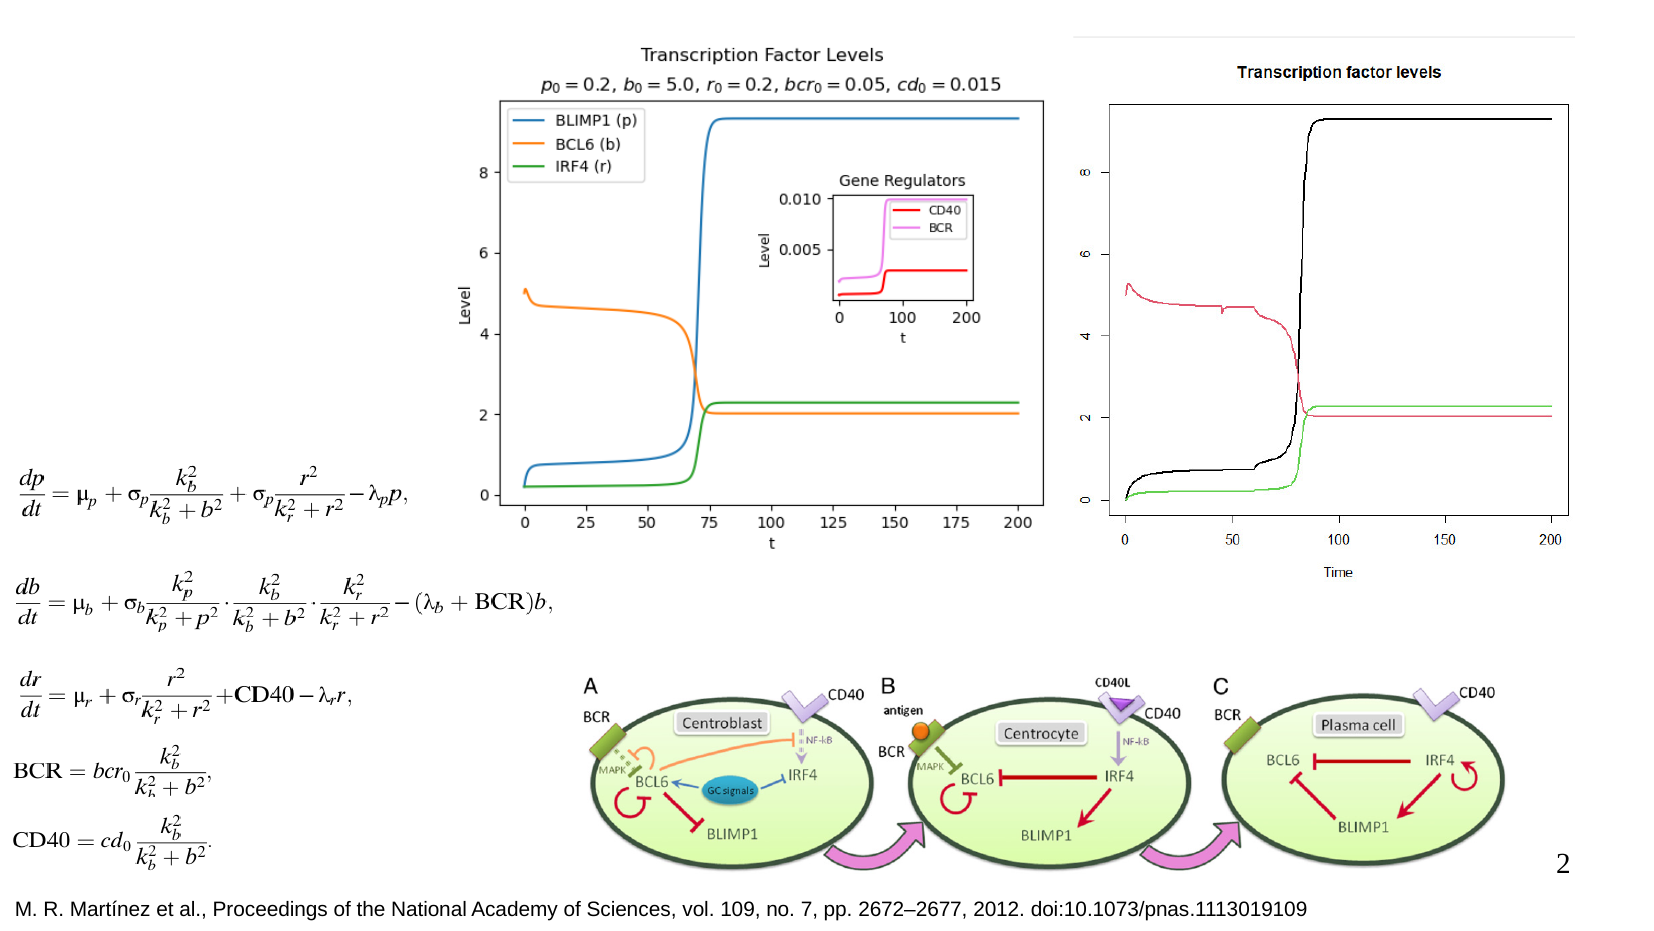

2
M. R. Martínez et al., Proceedings of the National Academy of Sciences, vol. 109, no. 7, pp. 2672–2677, 2012. doi:10.1073/pnas.1113019109